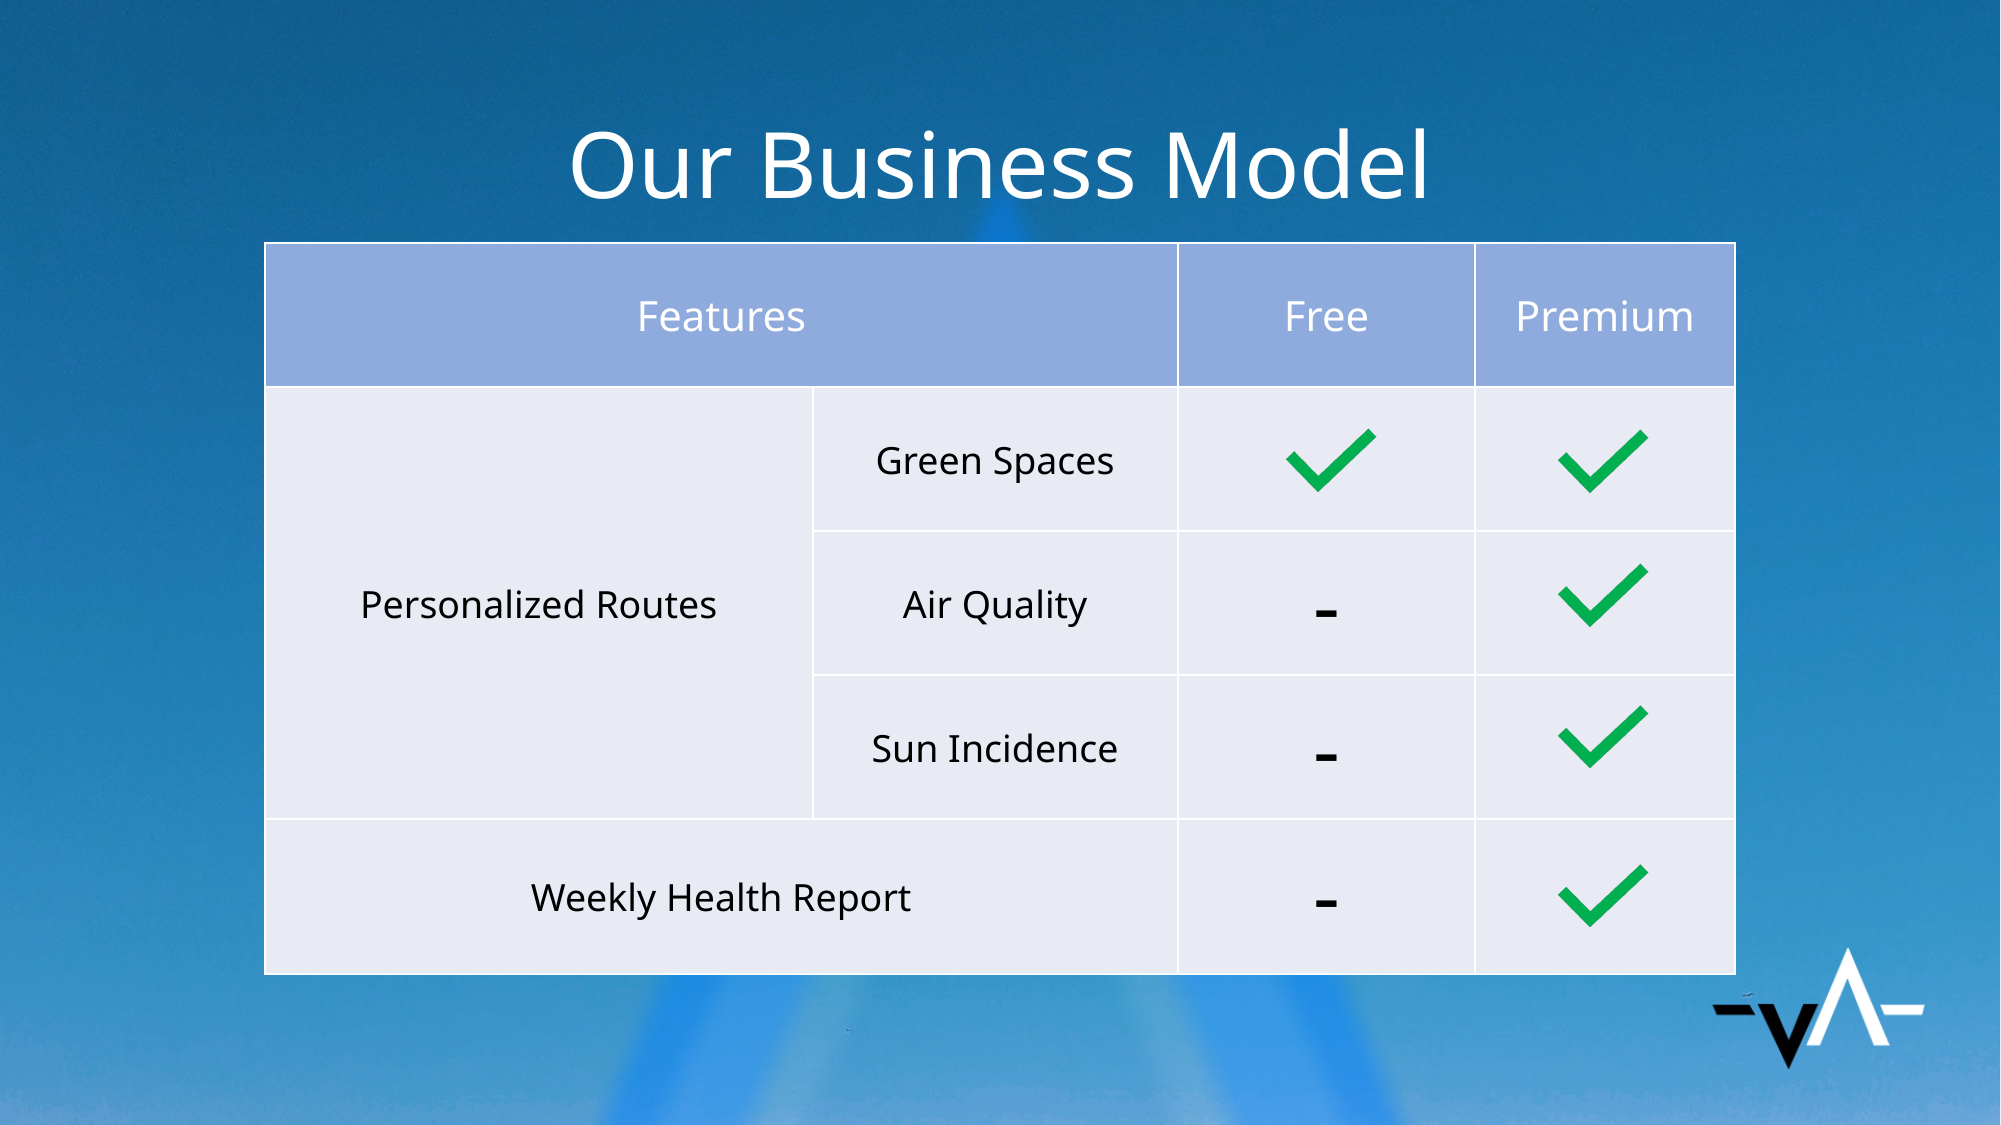

# Our Business Model
| Features | | Free | Premium |
| --- | --- | --- | --- |
| Personalized Routes | Green Spaces | | |
| | Air Quality | - | |
| | Sun Incidence | - | |
| Weekly Health Report | | - | |